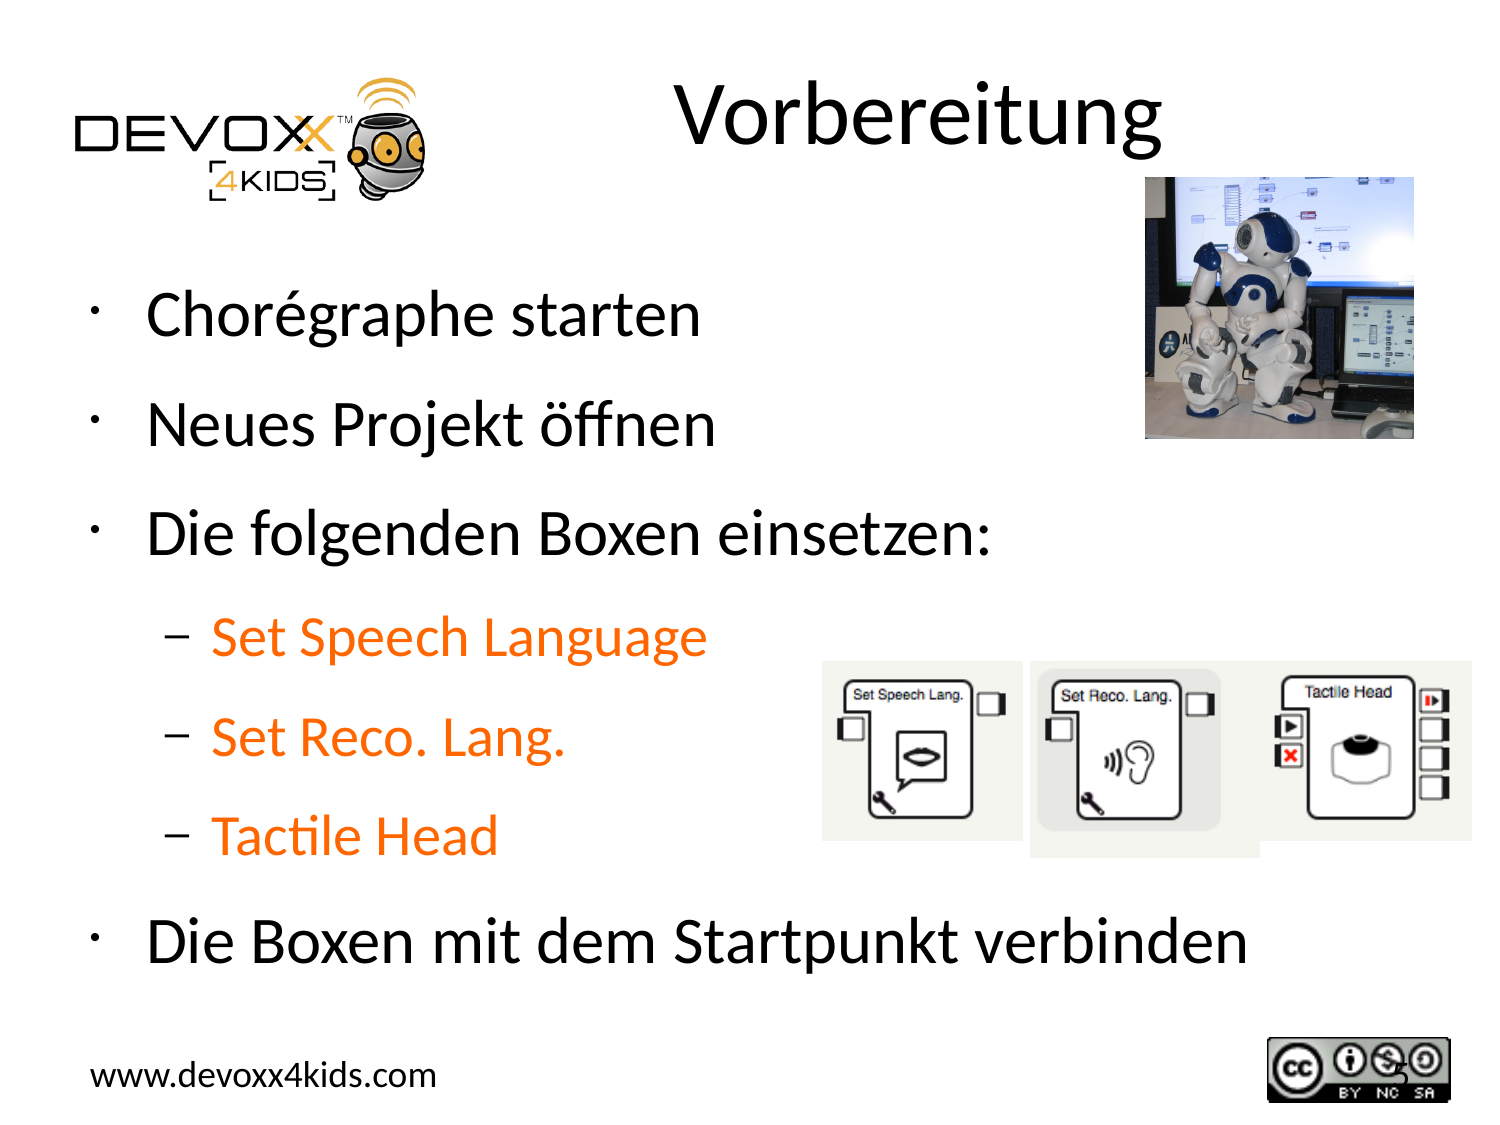

# Vorbereitung
Chorégraphe starten
Neues Projekt öffnen
Die folgenden Boxen einsetzen:
Set Speech Language
Set Reco. Lang.
Tactile Head
Die Boxen mit dem Startpunkt verbinden